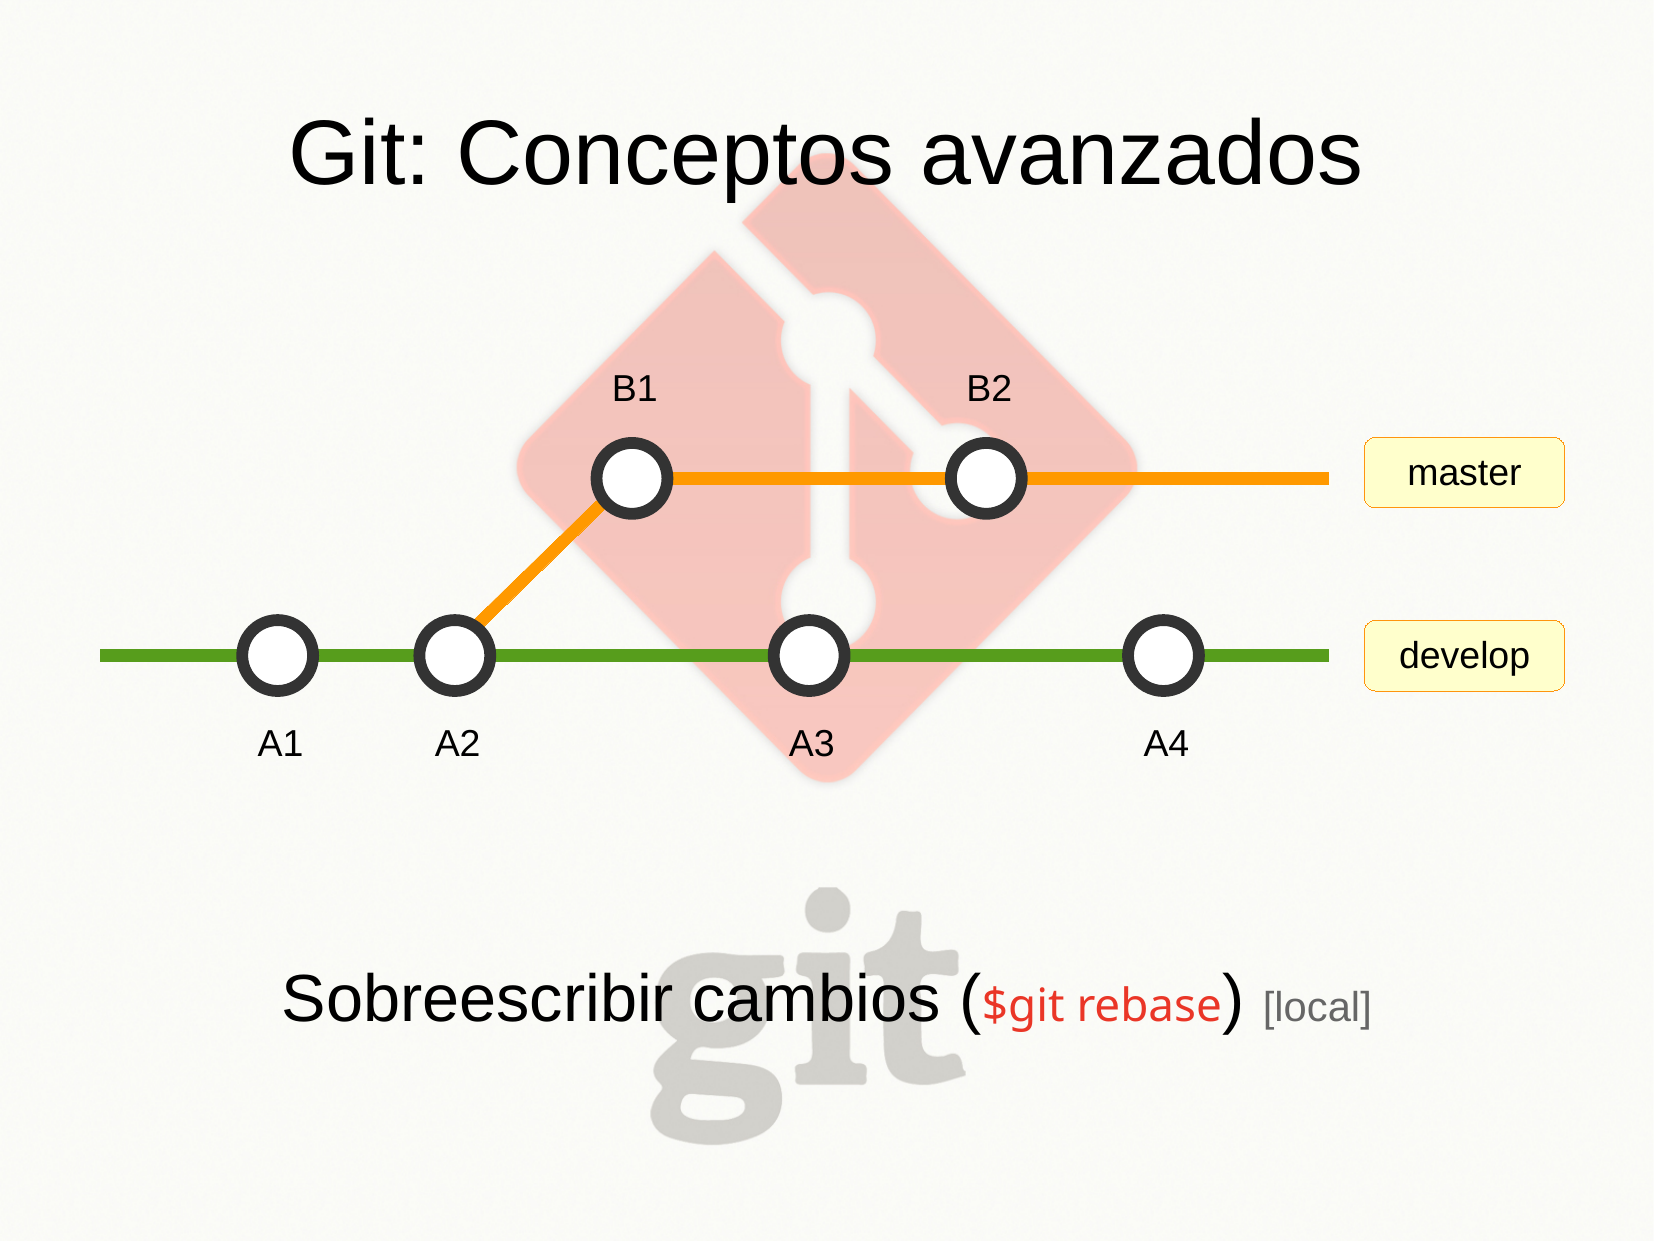

# Git: Conceptos avanzados
B1
B2
master
develop
Sobreescribir cambios ($git rebase) [local]
A1
A2
A3
A4